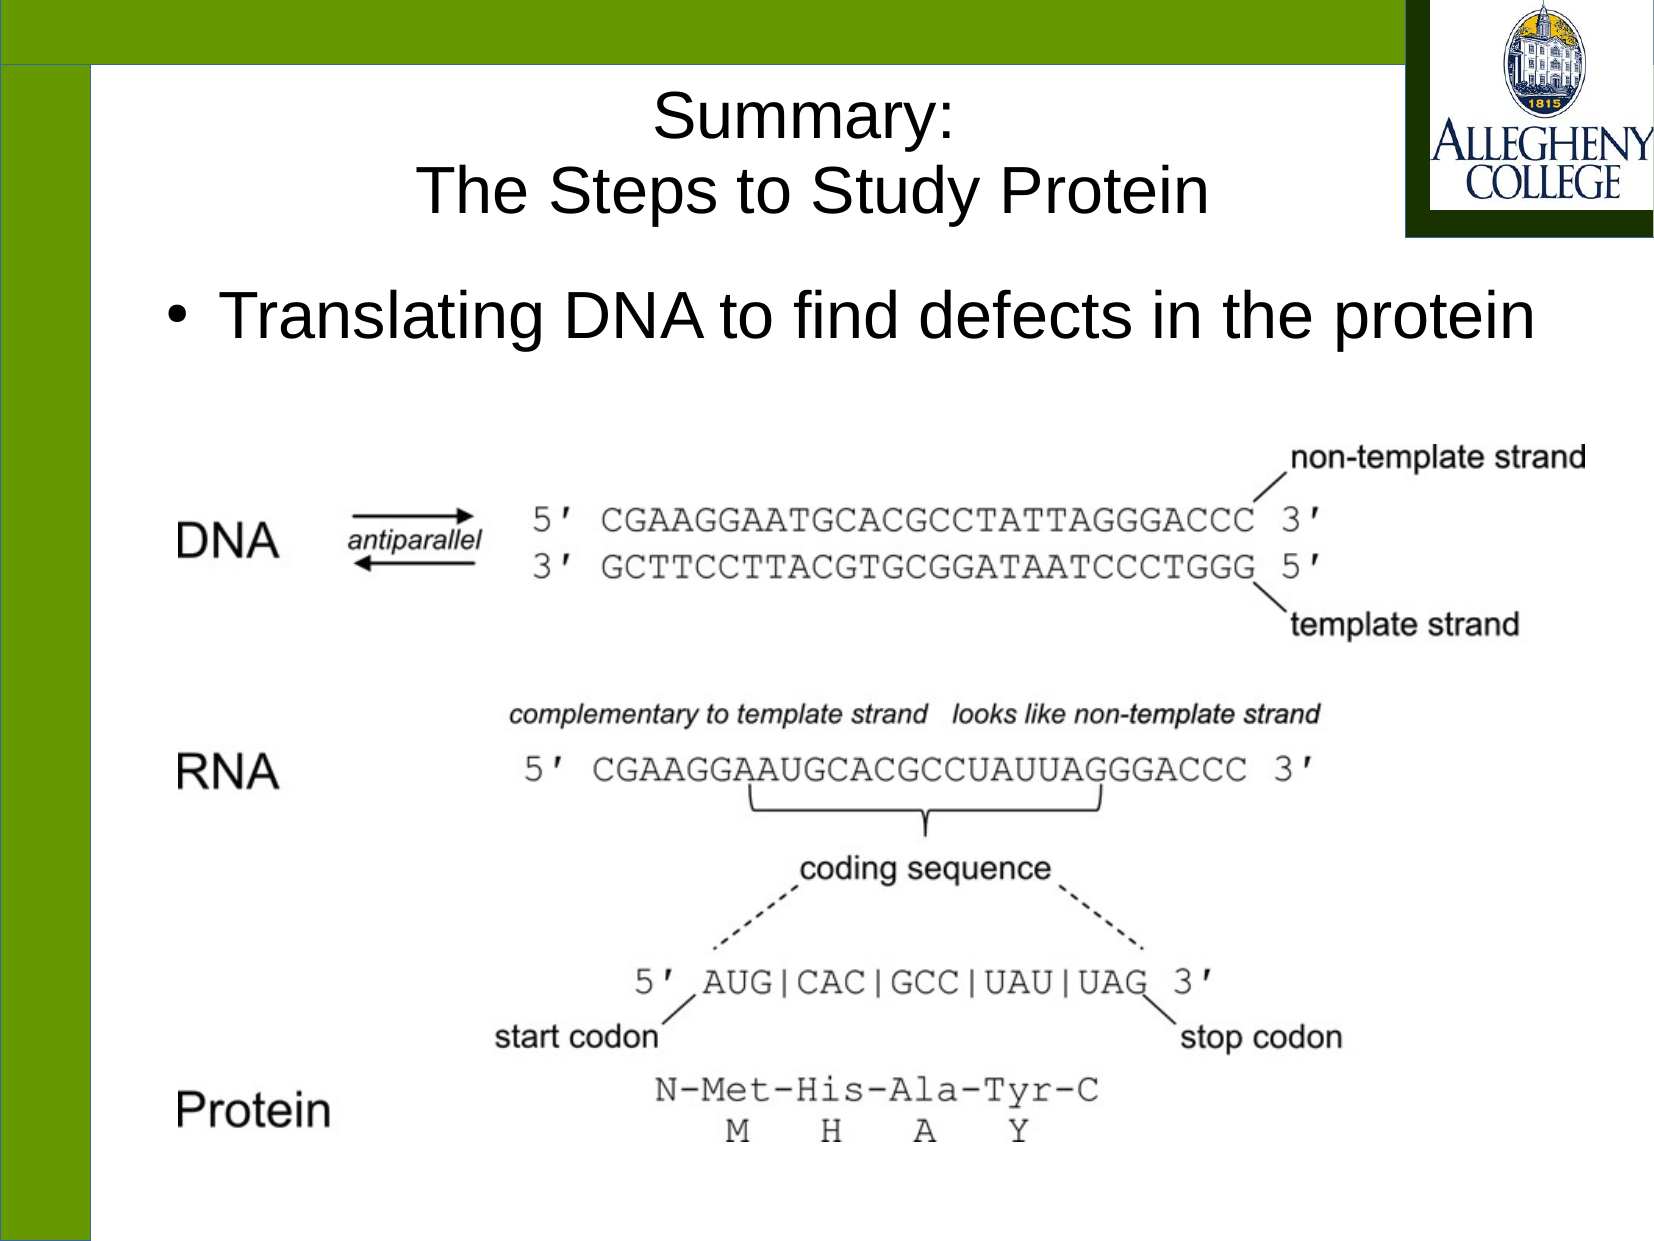

# Summary: The Steps to Study Protein
Translating DNA to find defects in the protein